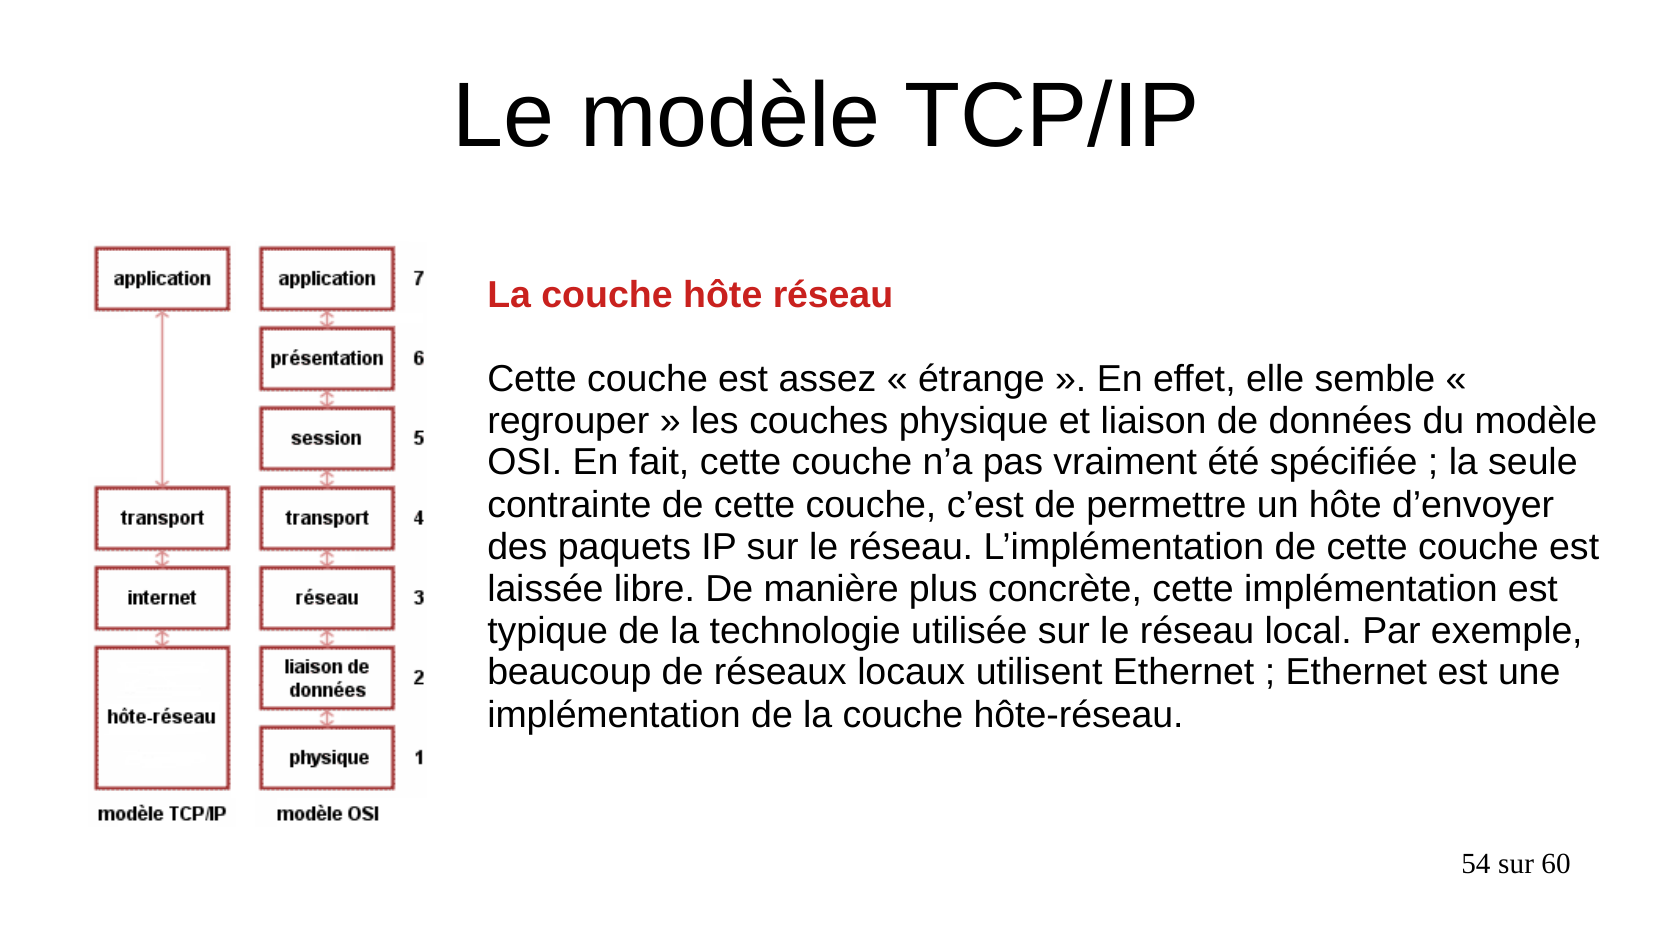

# Le modèle TCP/IP
La couche hôte réseau
Cette couche est assez « étrange ». En effet, elle semble « regrouper » les couches physique et liaison de données du modèle OSI. En fait, cette couche n’a pas vraiment été spécifiée ; la seule contrainte de cette couche, c’est de permettre un hôte d’envoyer des paquets IP sur le réseau. L’implémentation de cette couche est laissée libre. De manière plus concrète, cette implémentation est typique de la technologie utilisée sur le réseau local. Par exemple, beaucoup de réseaux locaux utilisent Ethernet ; Ethernet est une implémentation de la couche hôte-réseau.
54